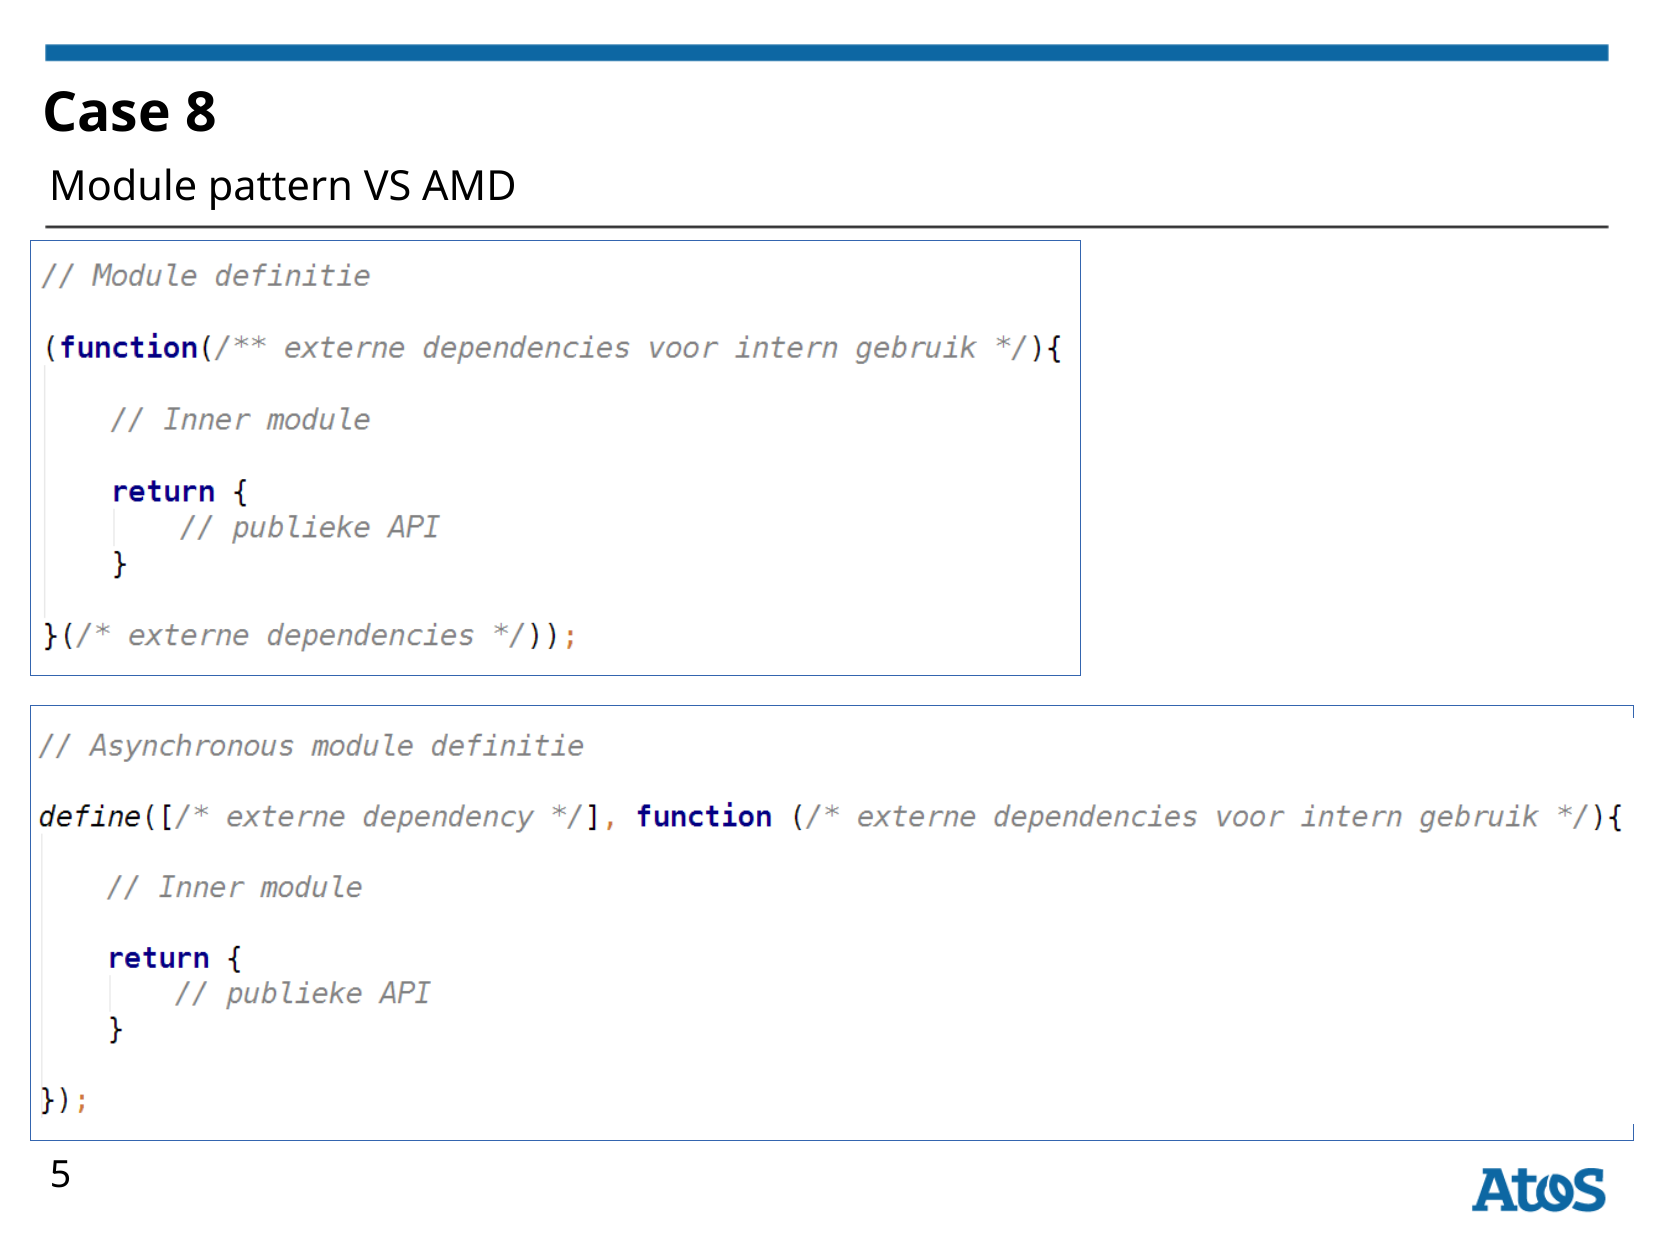

# Case 8
Module pattern VS AMD